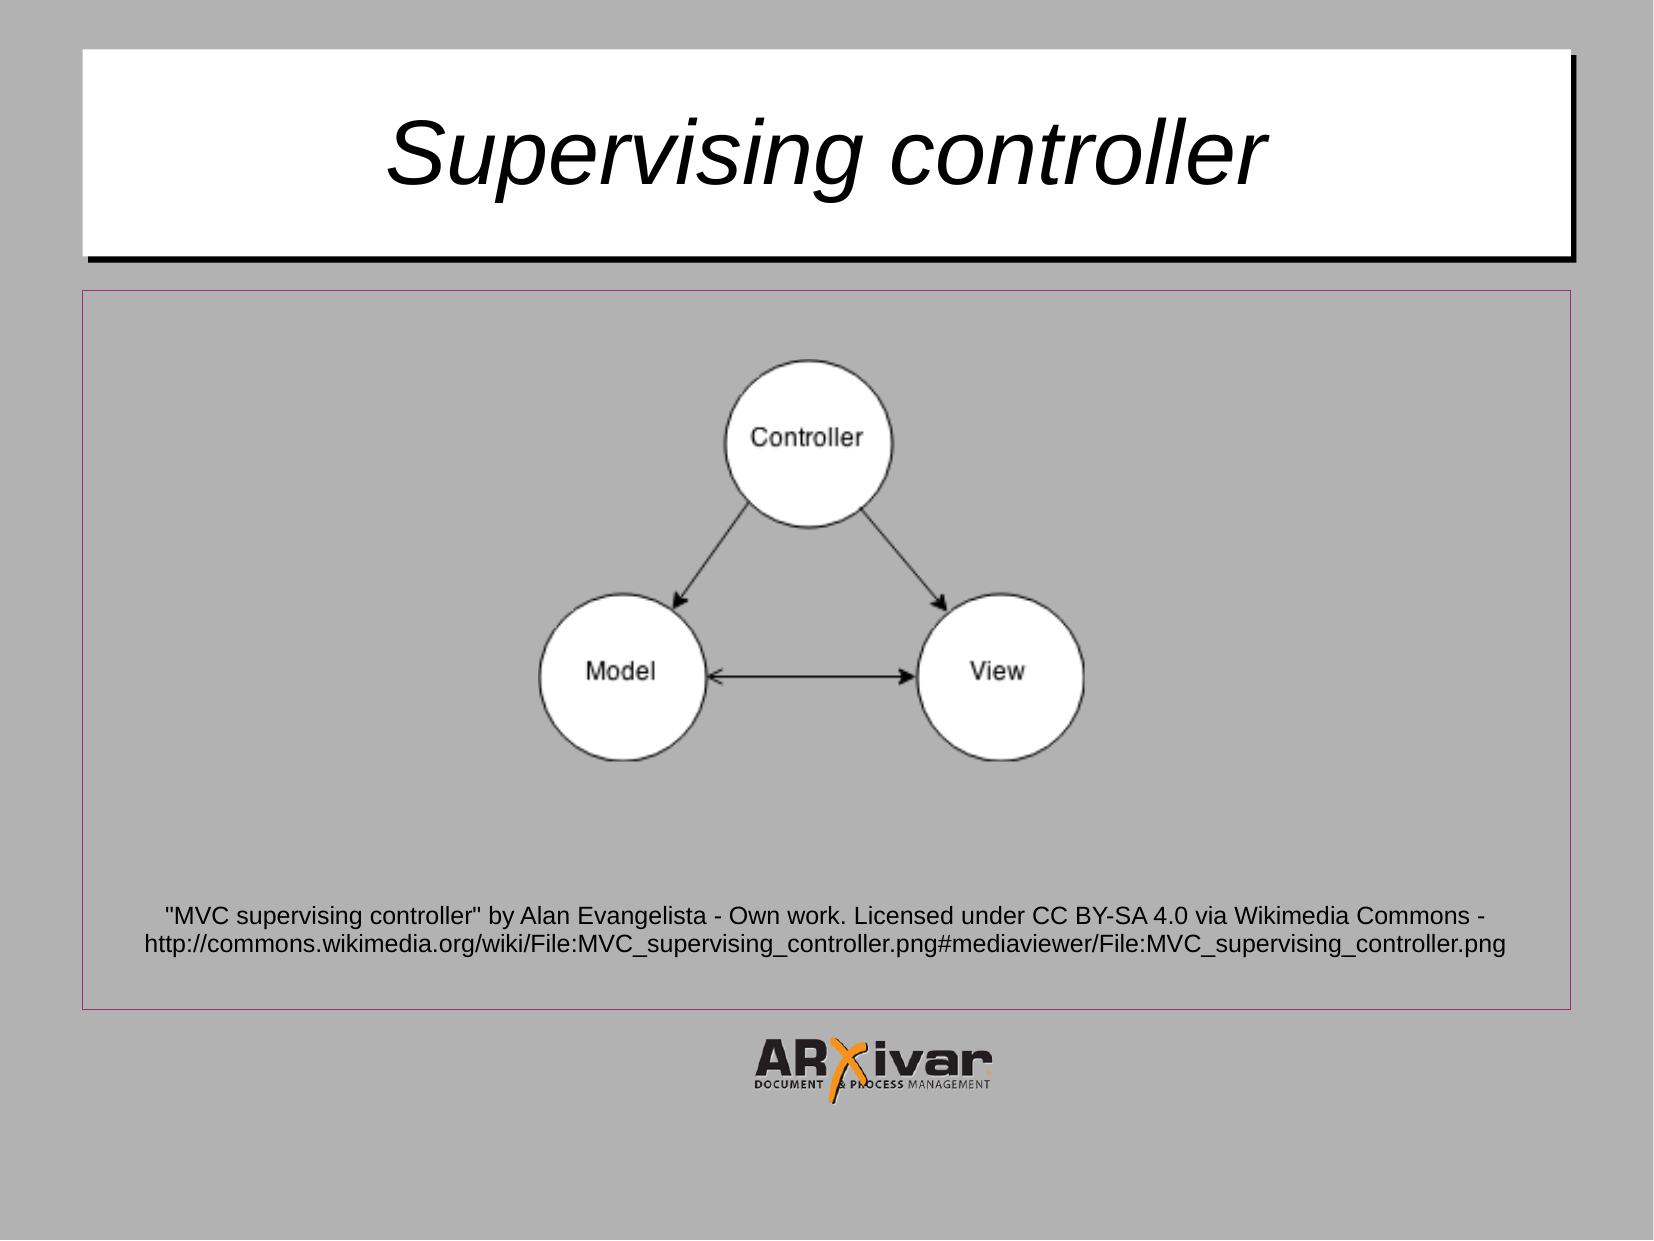

# Supervising controller
"MVC supervising controller" by Alan Evangelista - Own work. Licensed under CC BY-SA 4.0 via Wikimedia Commons - http://commons.wikimedia.org/wiki/File:MVC_supervising_controller.png#mediaviewer/File:MVC_supervising_controller.png